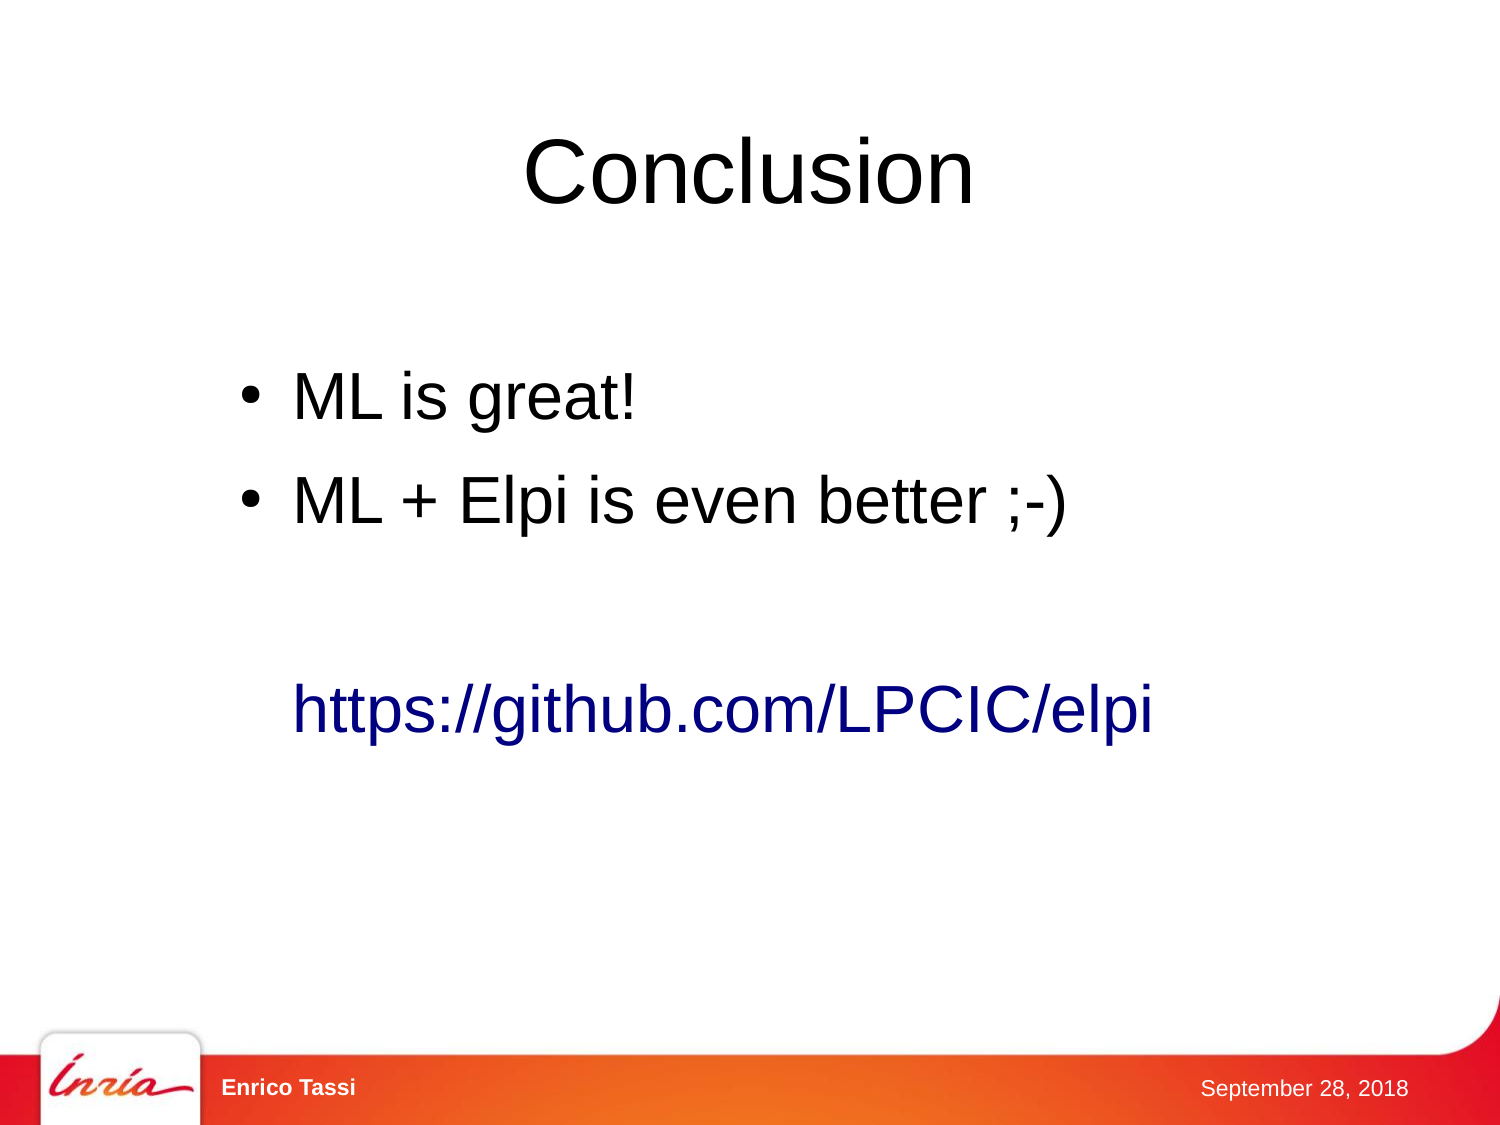

# Conclusion
ML is great!
ML + Elpi is even better ;-)
https://github.com/LPCIC/elpi